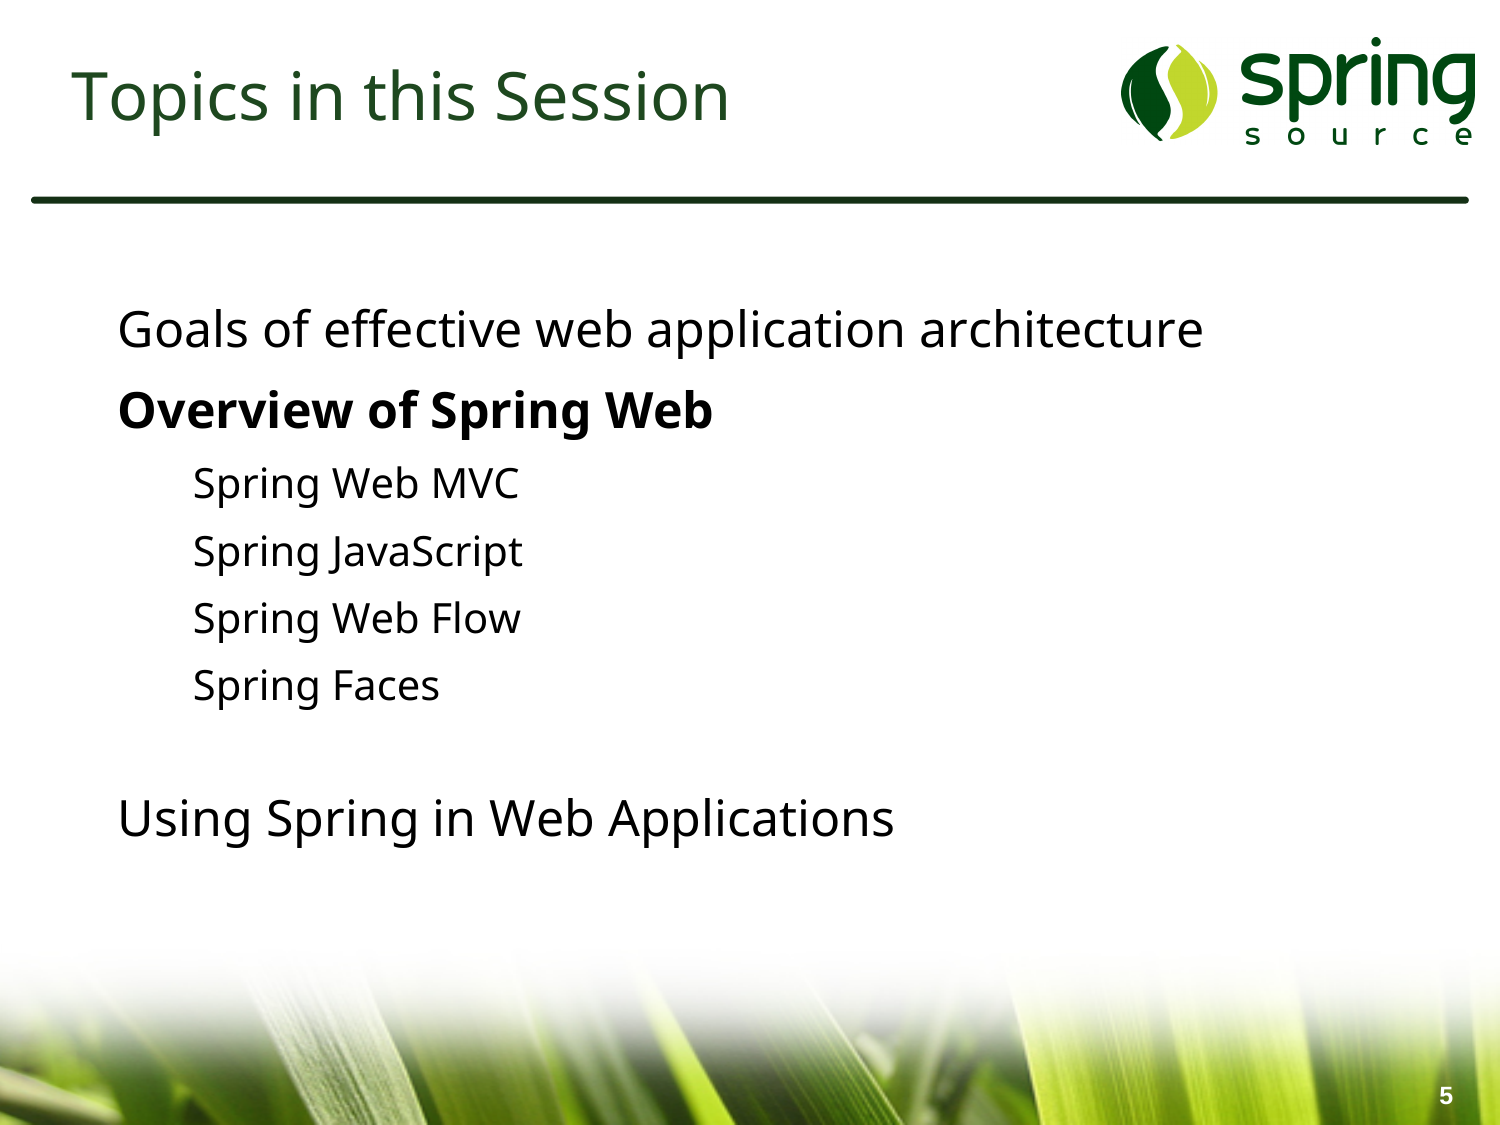

# Topics in this Session
Goals of effective web application architecture
Overview of Spring Web
Spring Web MVC
Spring JavaScript
Spring Web Flow
Spring Faces
Using Spring in Web Applications